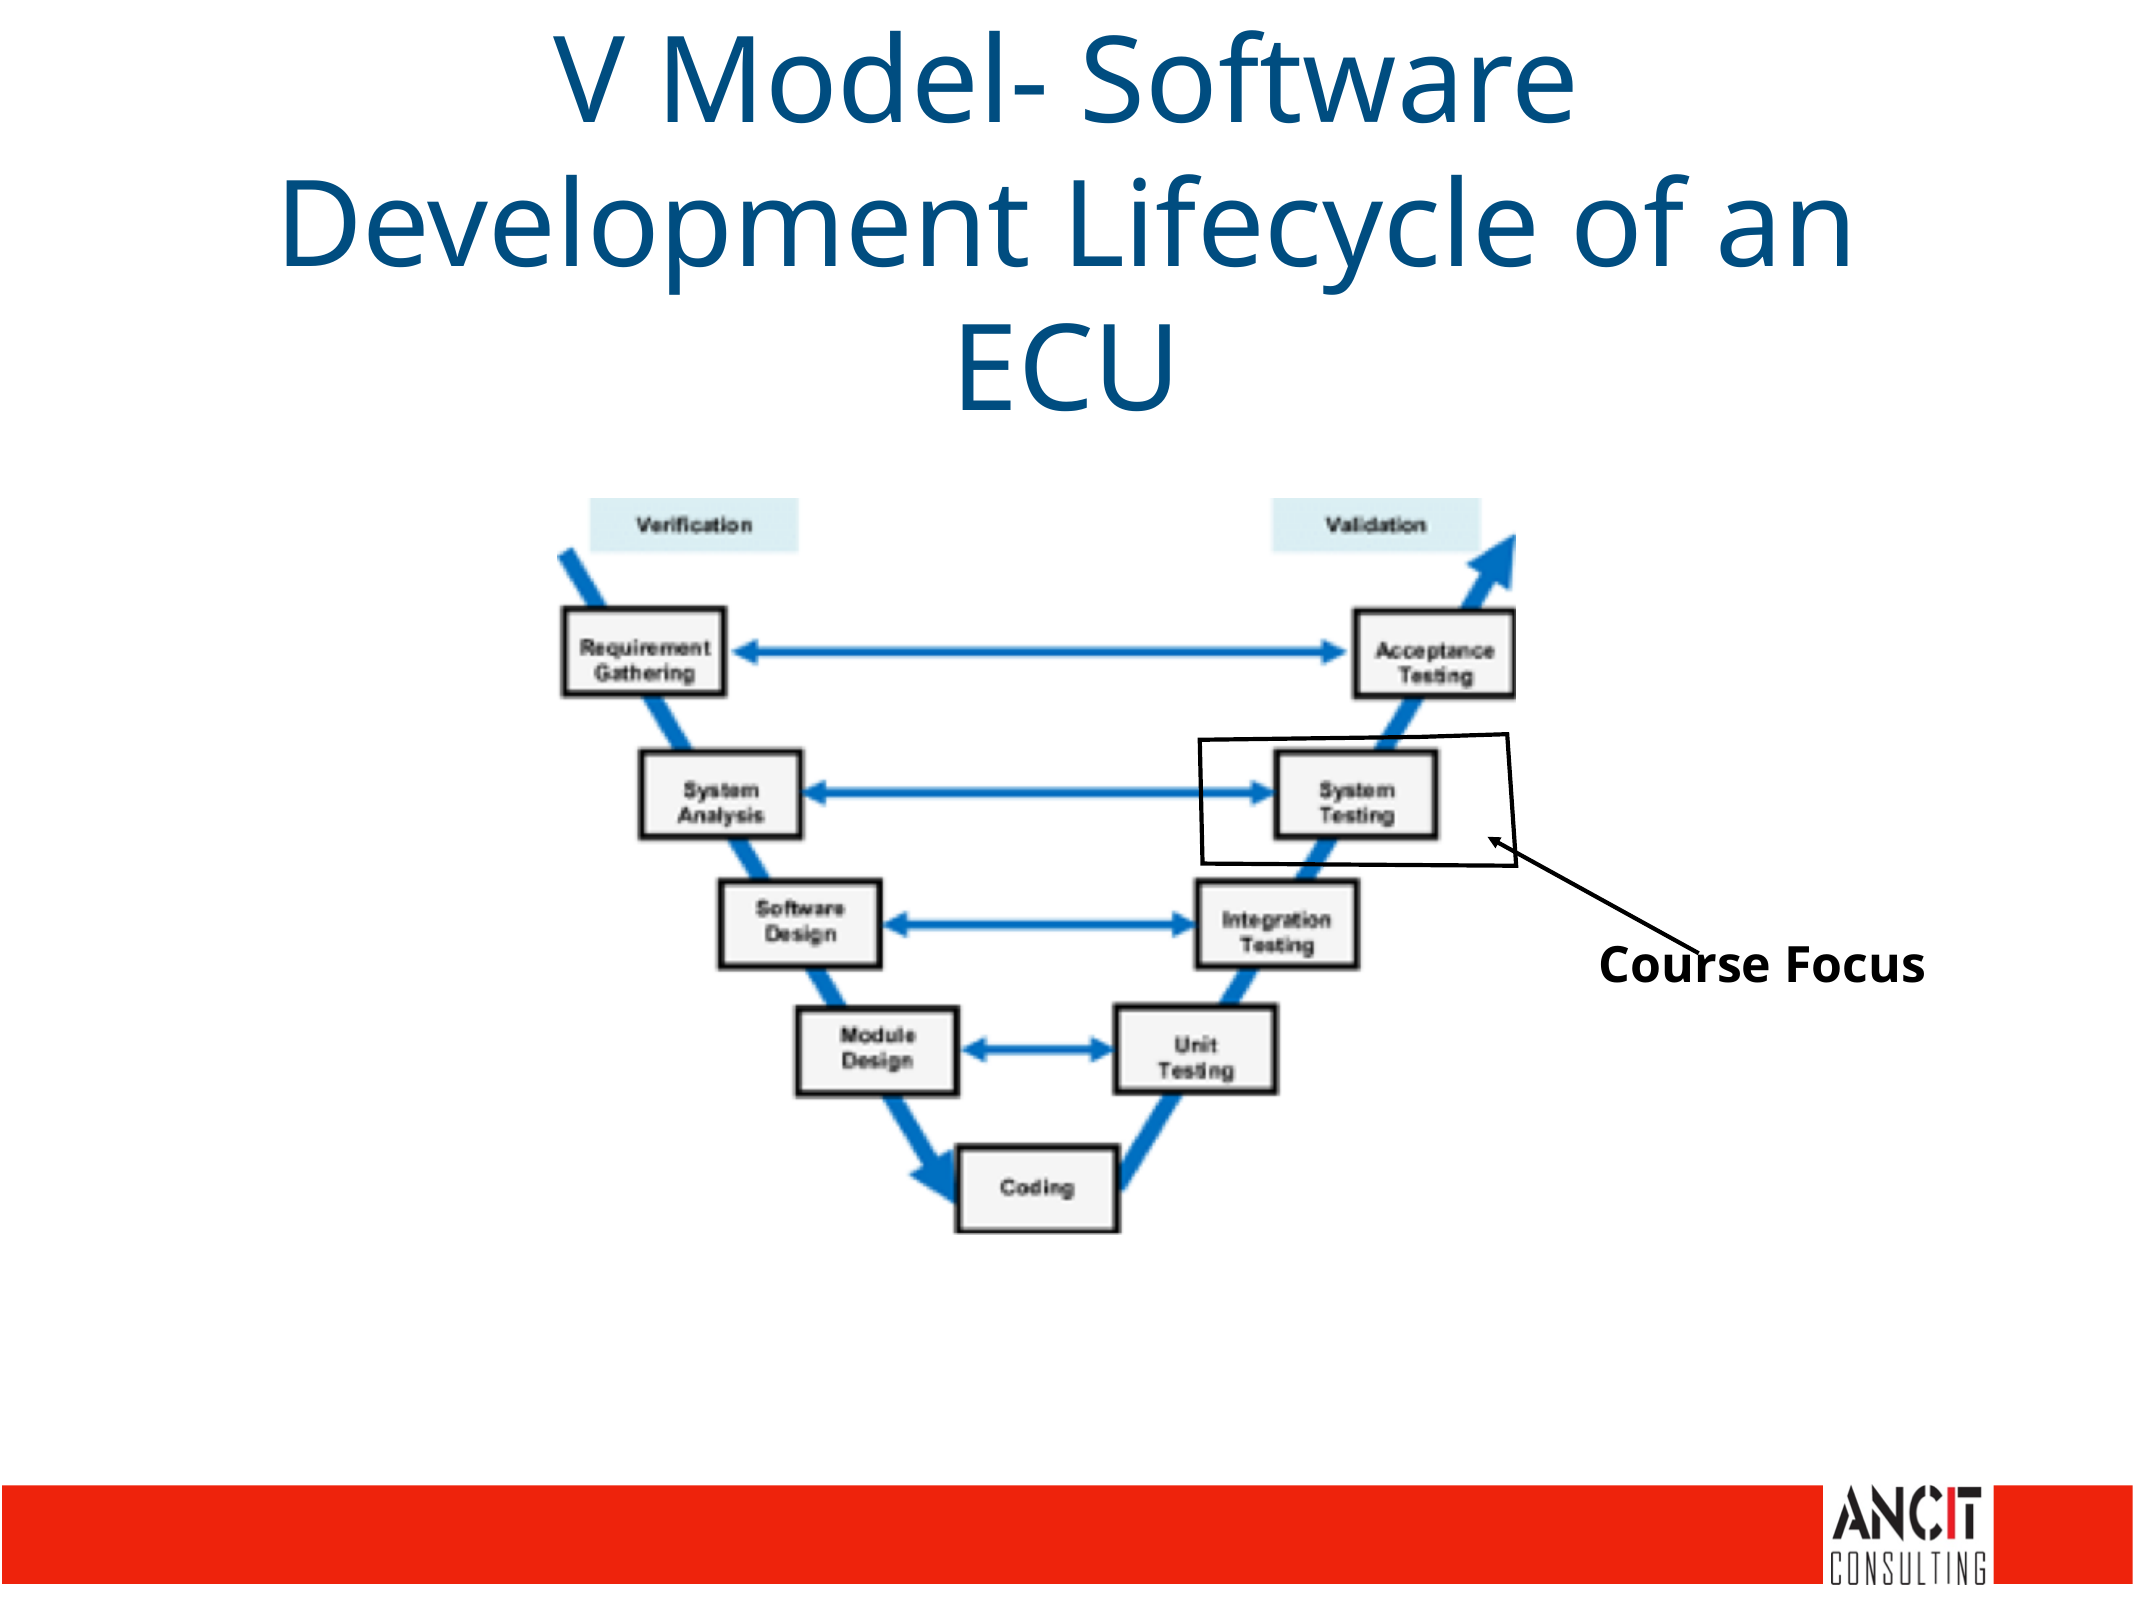

# V Model- Software Development Lifecycle of an ECU
Course Focus